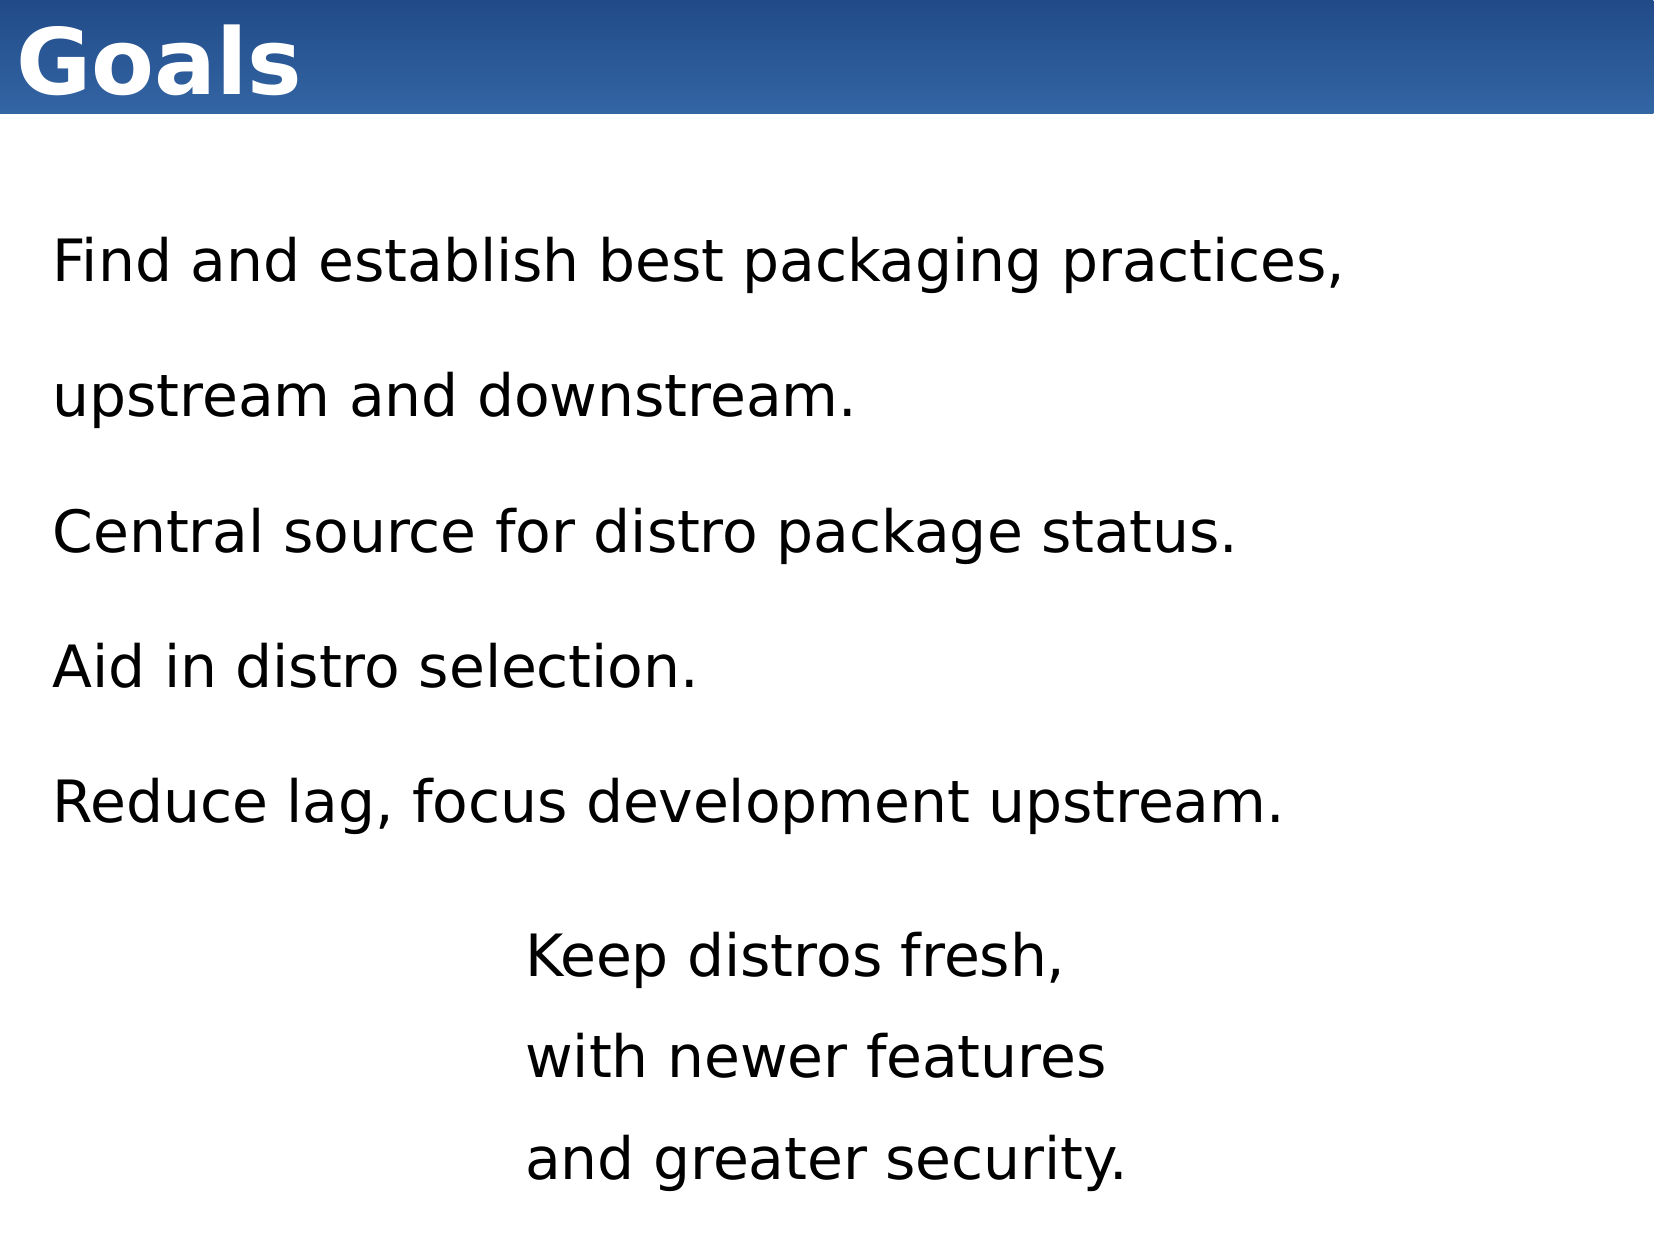

Goals
Find and establish best packaging practices, 			upstream and downstream.
Central source for distro package status.
Aid in distro selection.
Reduce lag, focus development upstream.
Keep distros fresh,
with newer features
and greater security.